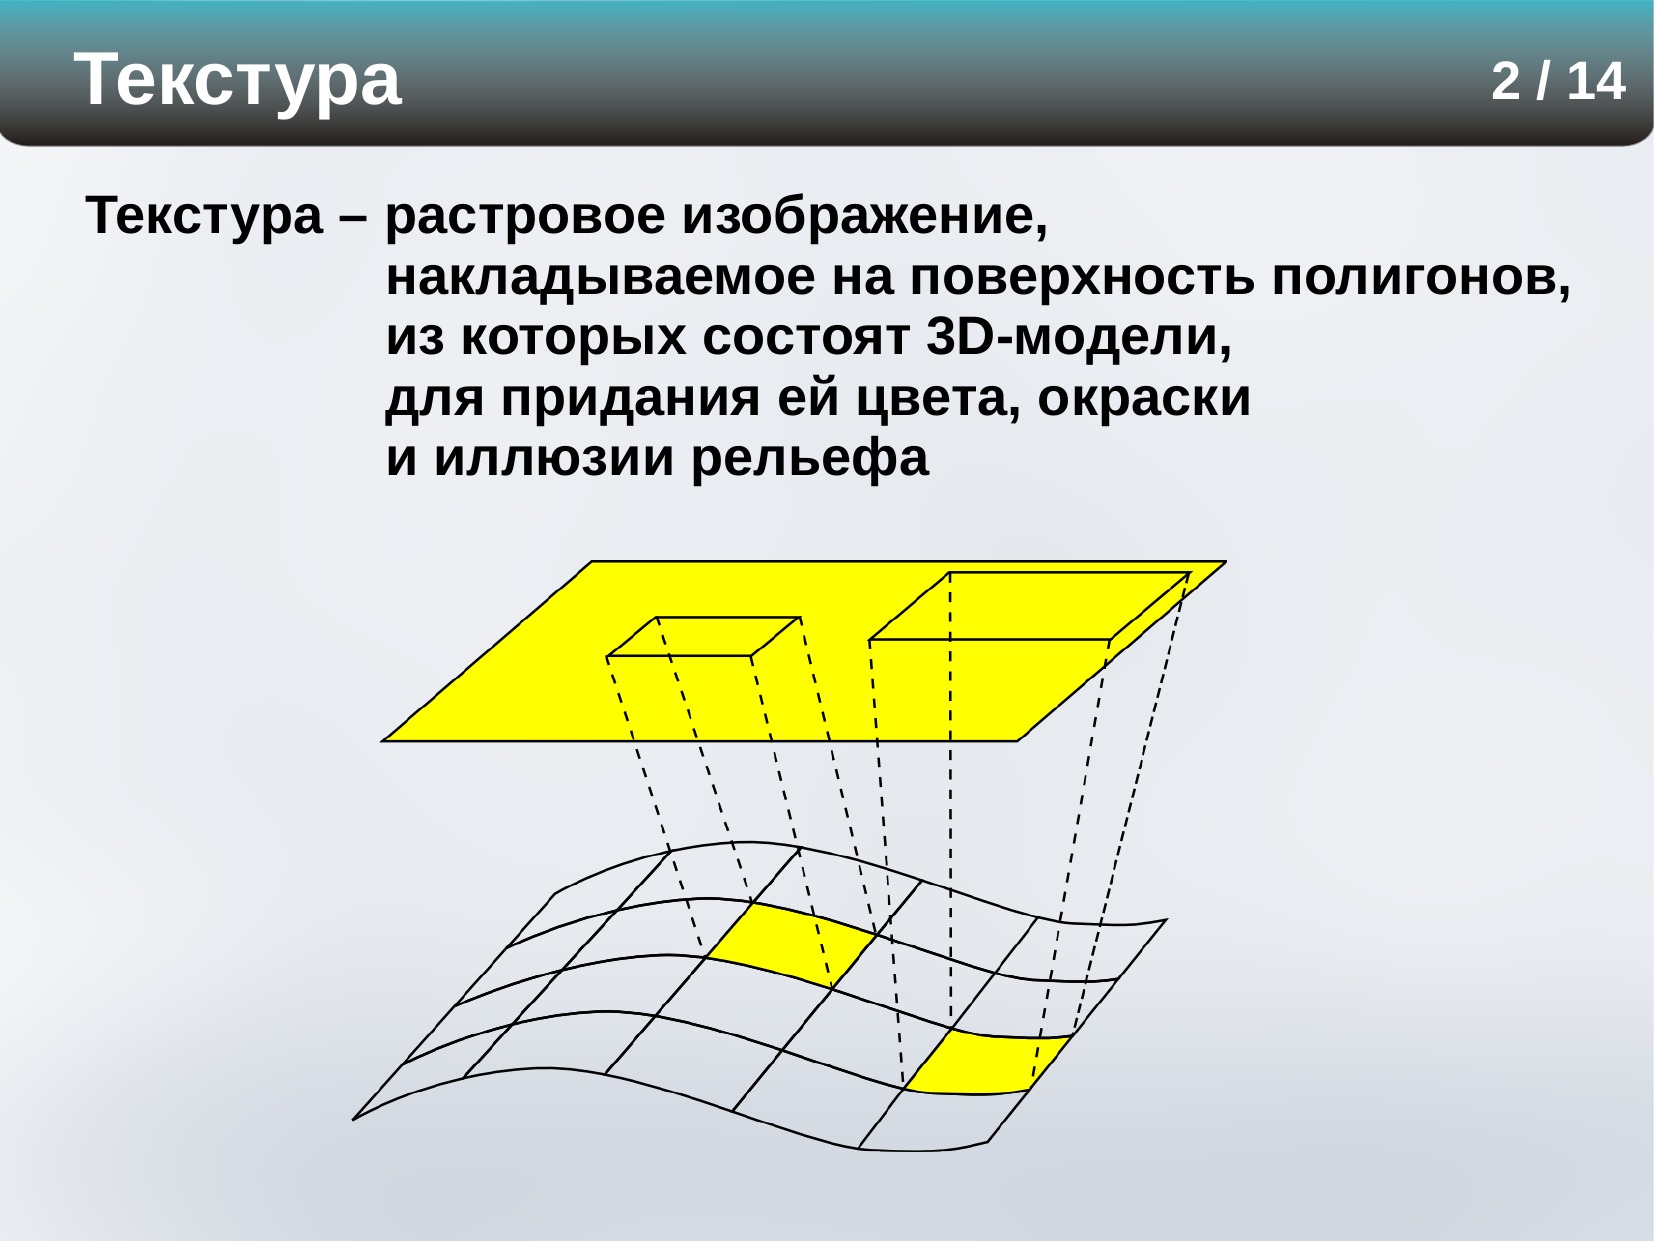

Текстура
Текстура – растровое изображение,
 накладываемое на поверхность полигонов,
 из которых состоят 3D-модели,
 для придания ей цвета, окраски
 и иллюзии рельефа